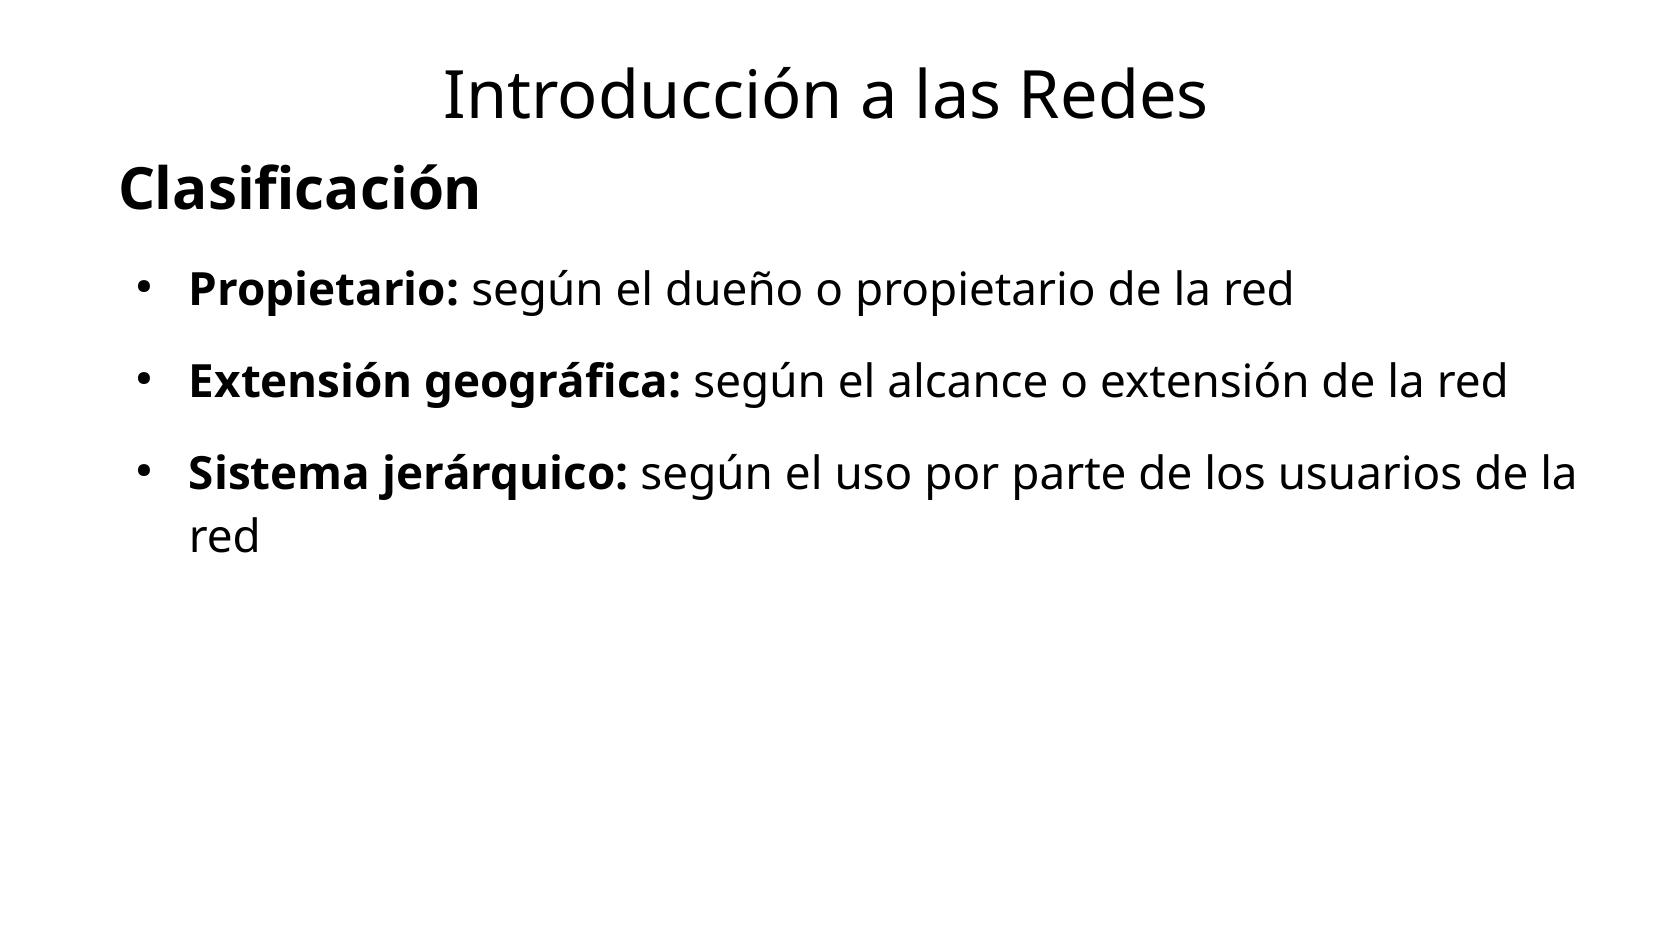

# Introducción a las Redes
Clasificación
Propietario: según el dueño o propietario de la red
Extensión geográfica: según el alcance o extensión de la red
Sistema jerárquico: según el uso por parte de los usuarios de la red